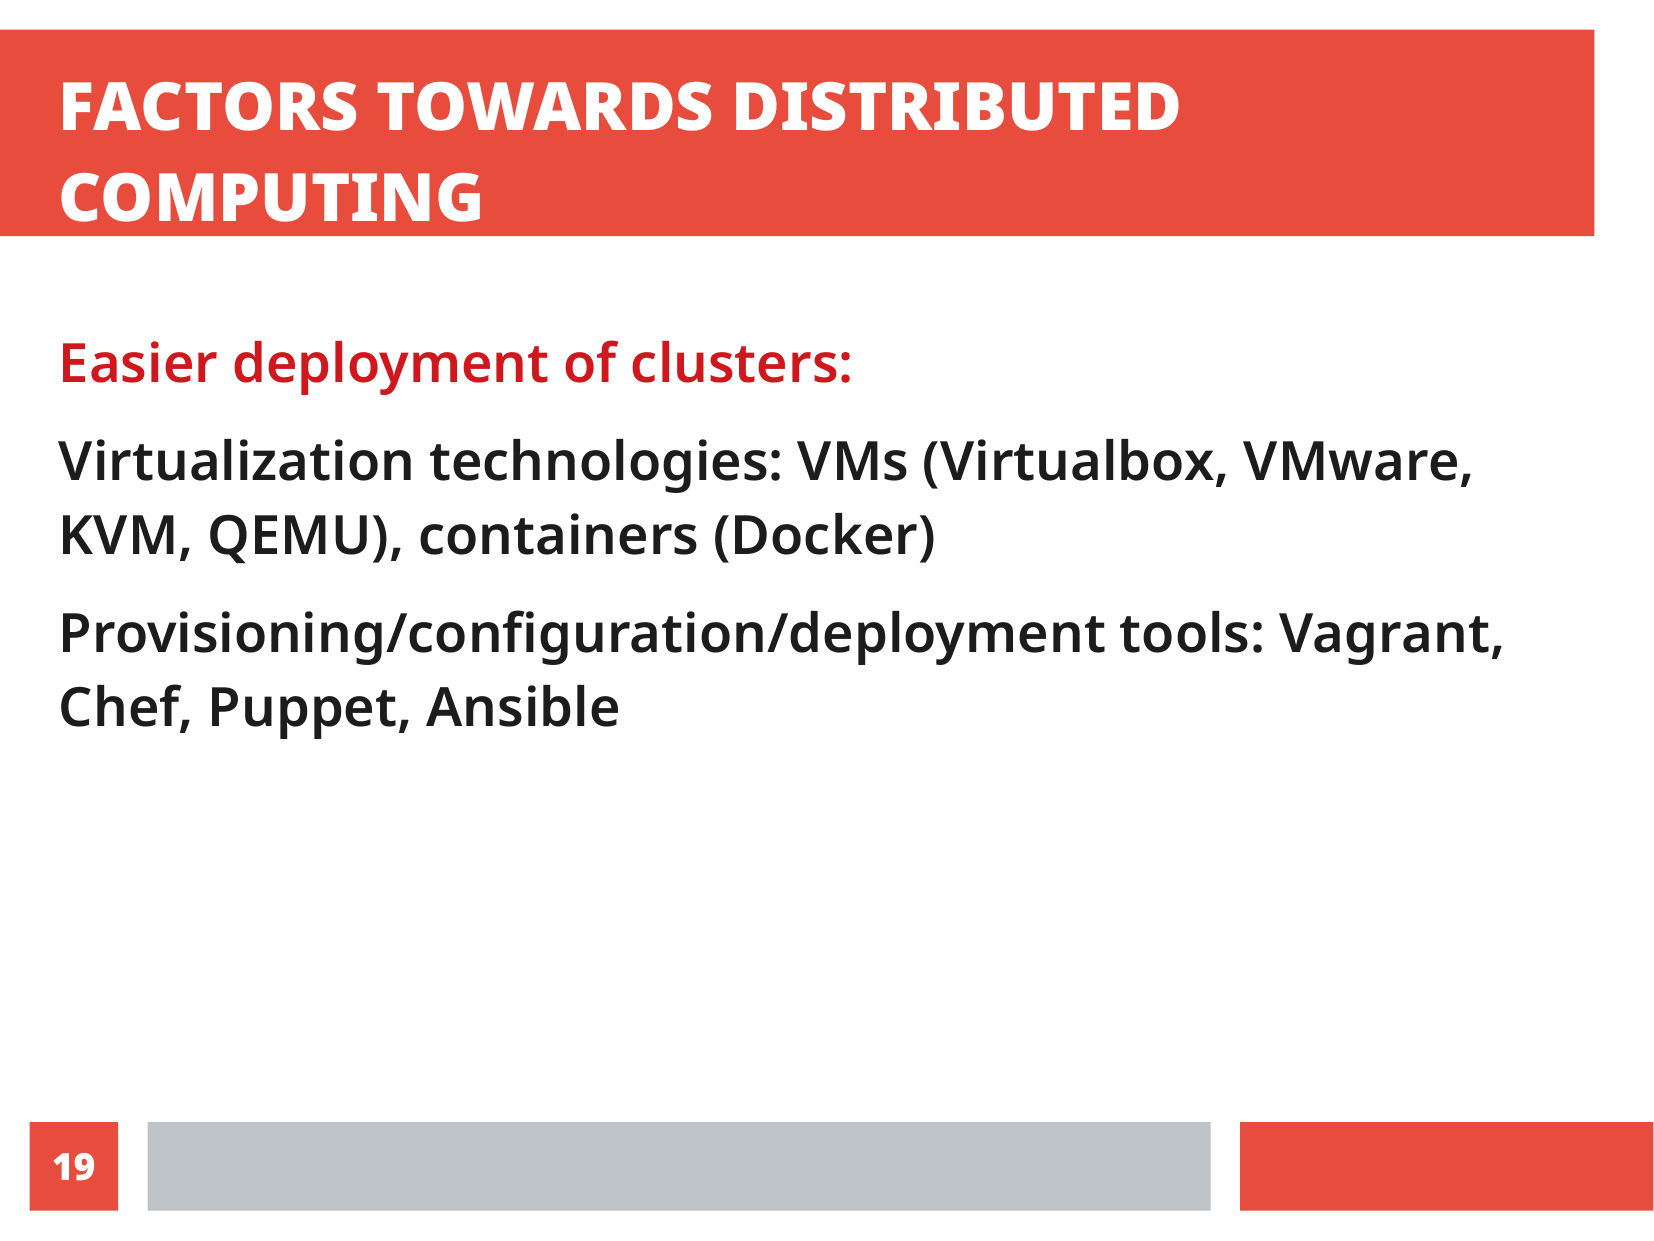

# FACTORS TOWARDS DISTRIBUTED COMPUTING
Easier deployment of clusters:
Virtualization technologies: VMs (Virtualbox, VMware, KVM, QEMU), containers (Docker)
Provisioning/configuration/deployment tools: Vagrant, Chef, Puppet, Ansible
19